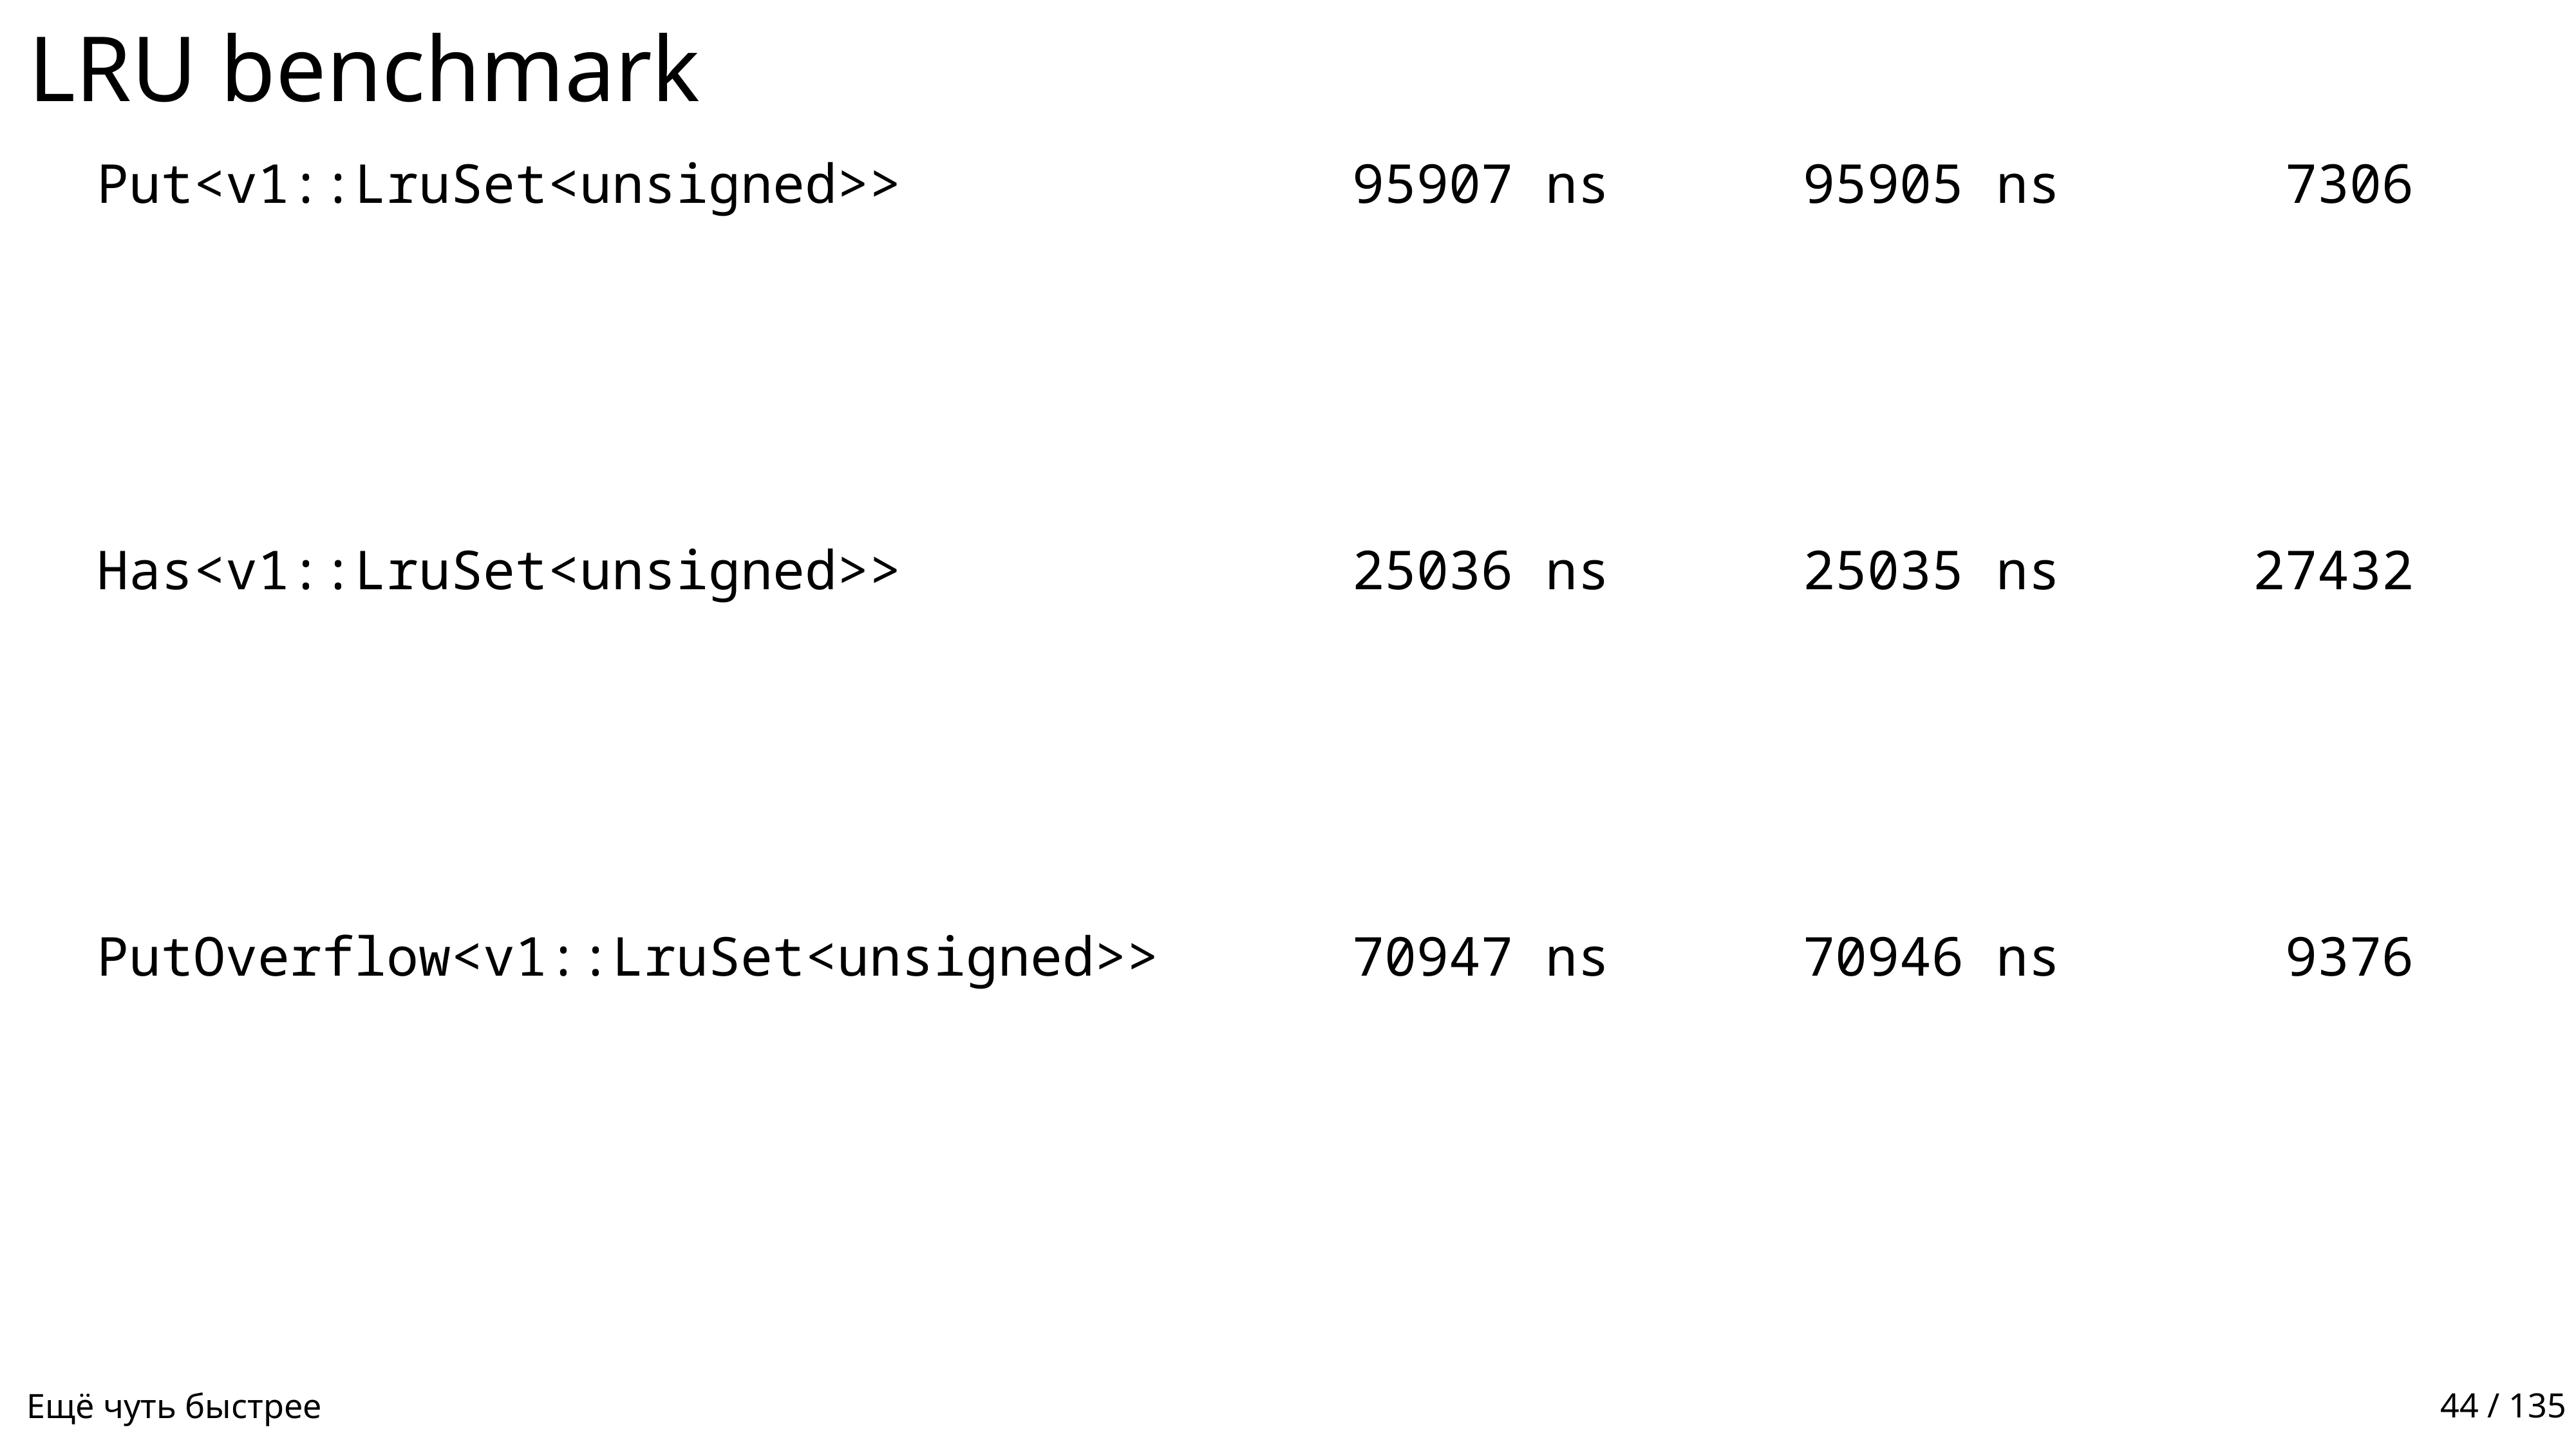

# LRU benchmark
Put<v1::LruSet<unsigned>> 95907 ns 95905 ns 7306
Has<v1::LruSet<unsigned>> 25036 ns 25035 ns 27432
PutOverflow<v1::LruSet<unsigned>> 70947 ns 70946 ns 9376
Ещё чуть быстрее